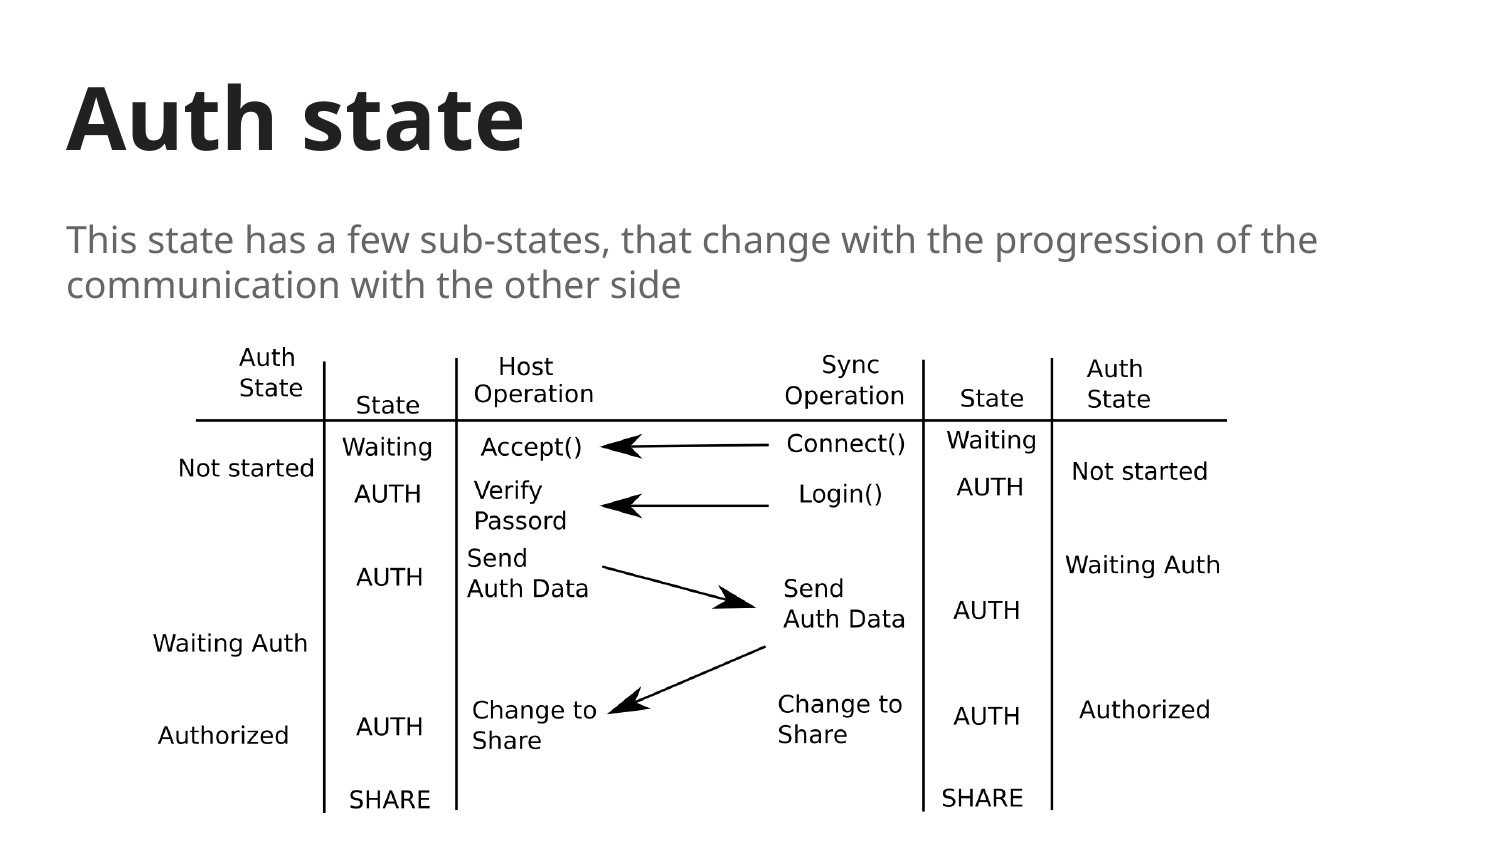

# Auth state
This state has a few sub-states, that change with the progression of the communication with the other side